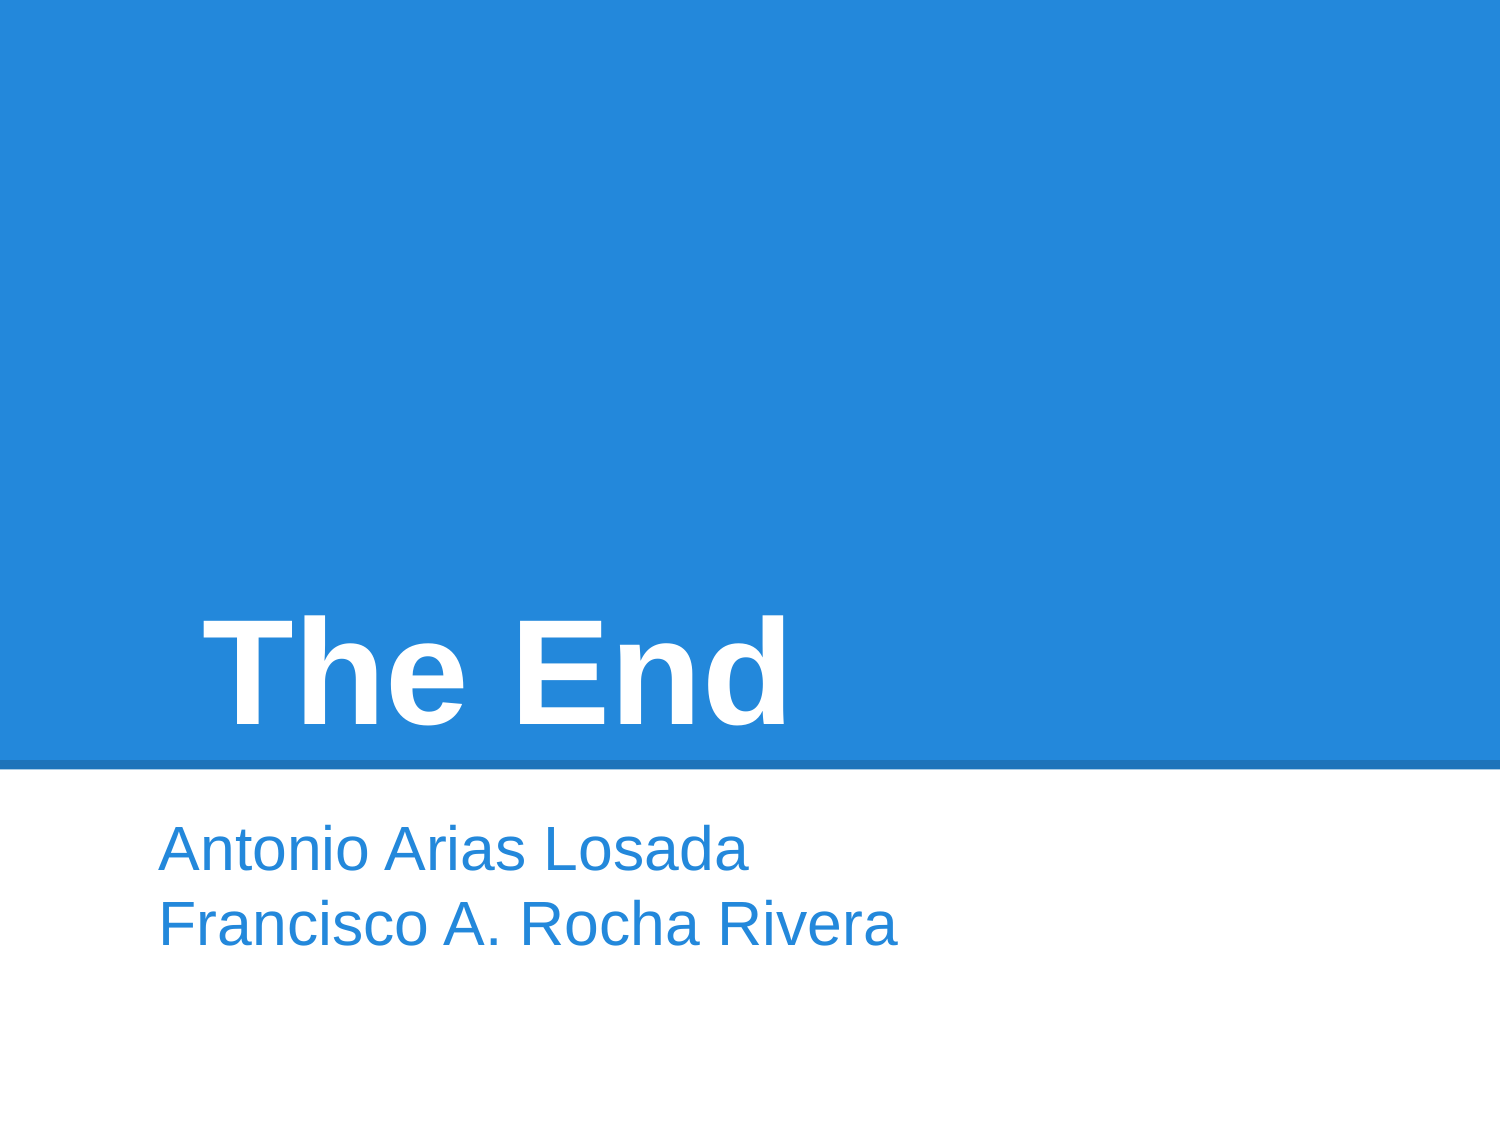

# The End
Antonio Arias Losada
Francisco A. Rocha Rivera